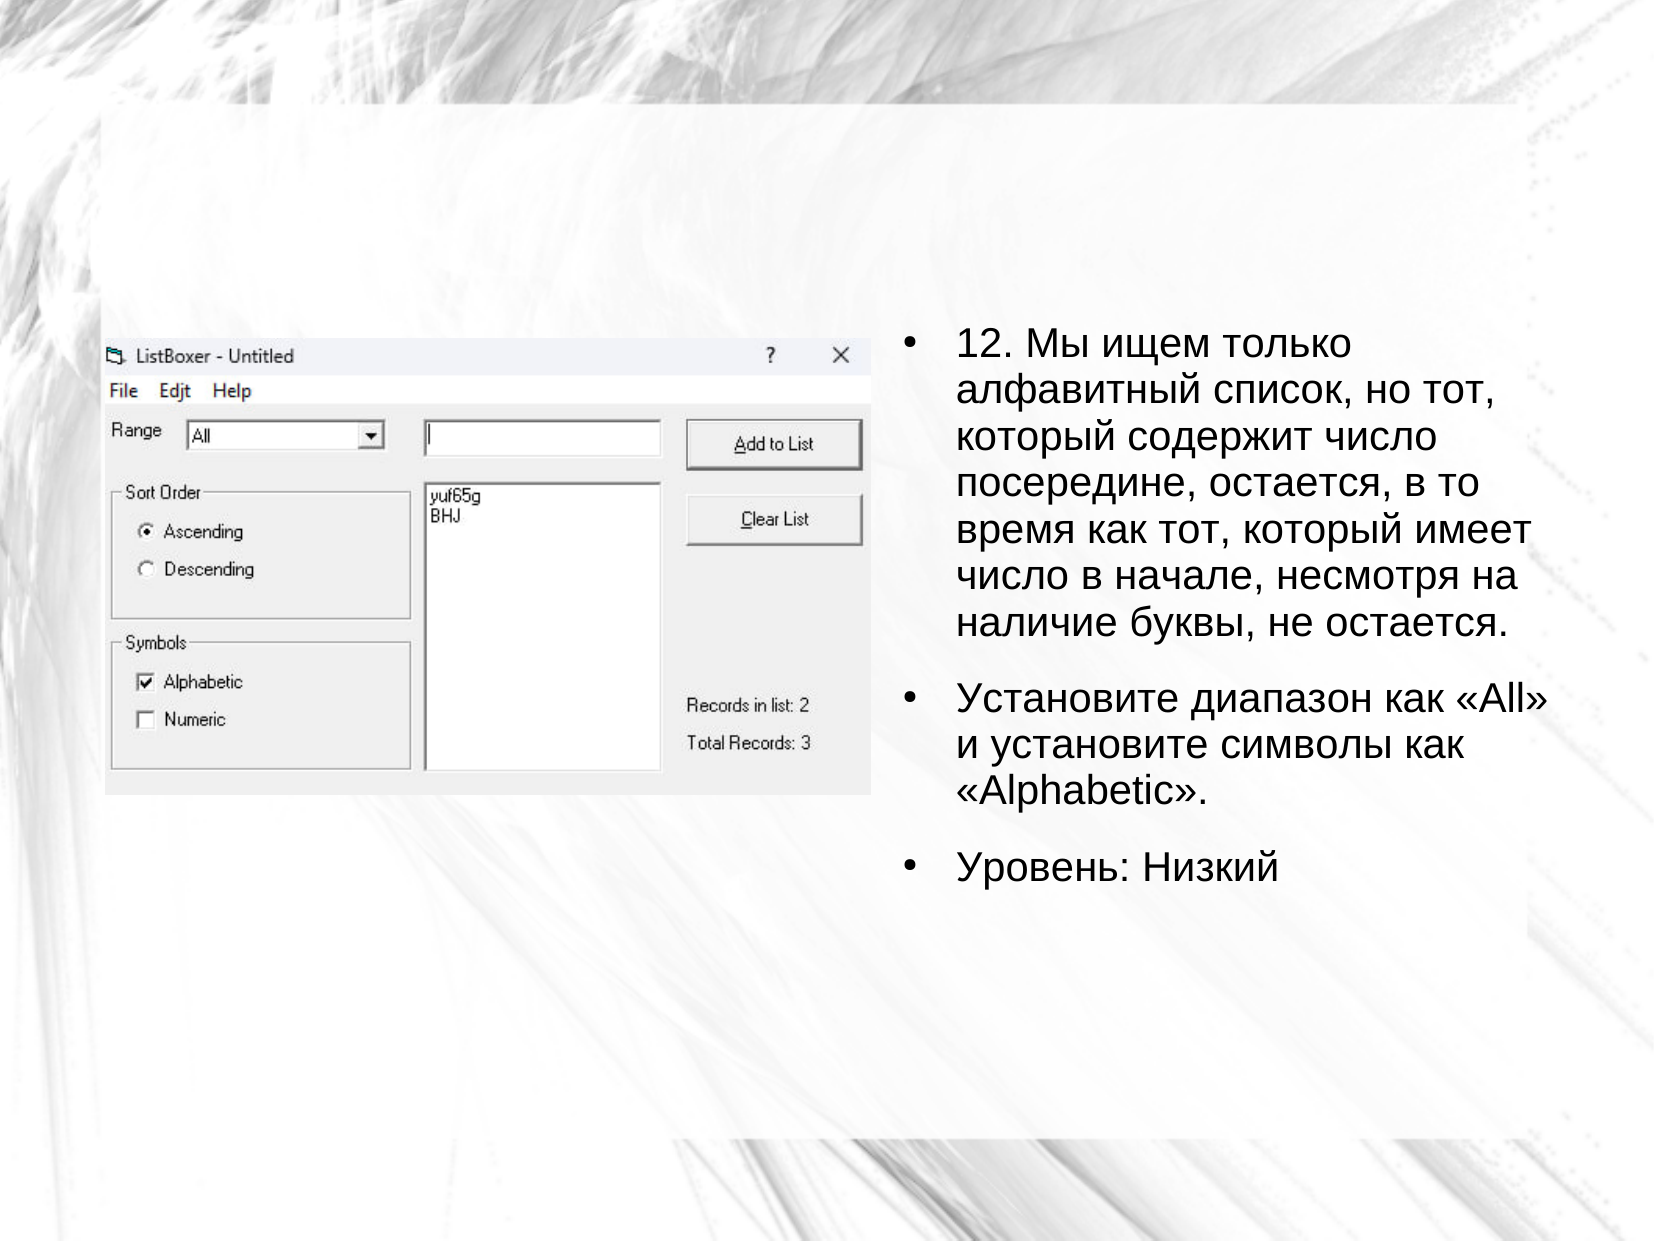

#
12. Мы ищем только алфавитный список, но тот, который содержит число посередине, остается, в то время как тот, который имеет число в начале, несмотря на наличие буквы, не остается.
Установите диапазон как «All» и установите символы как «Аlphabetic».
Уровень: Низкий